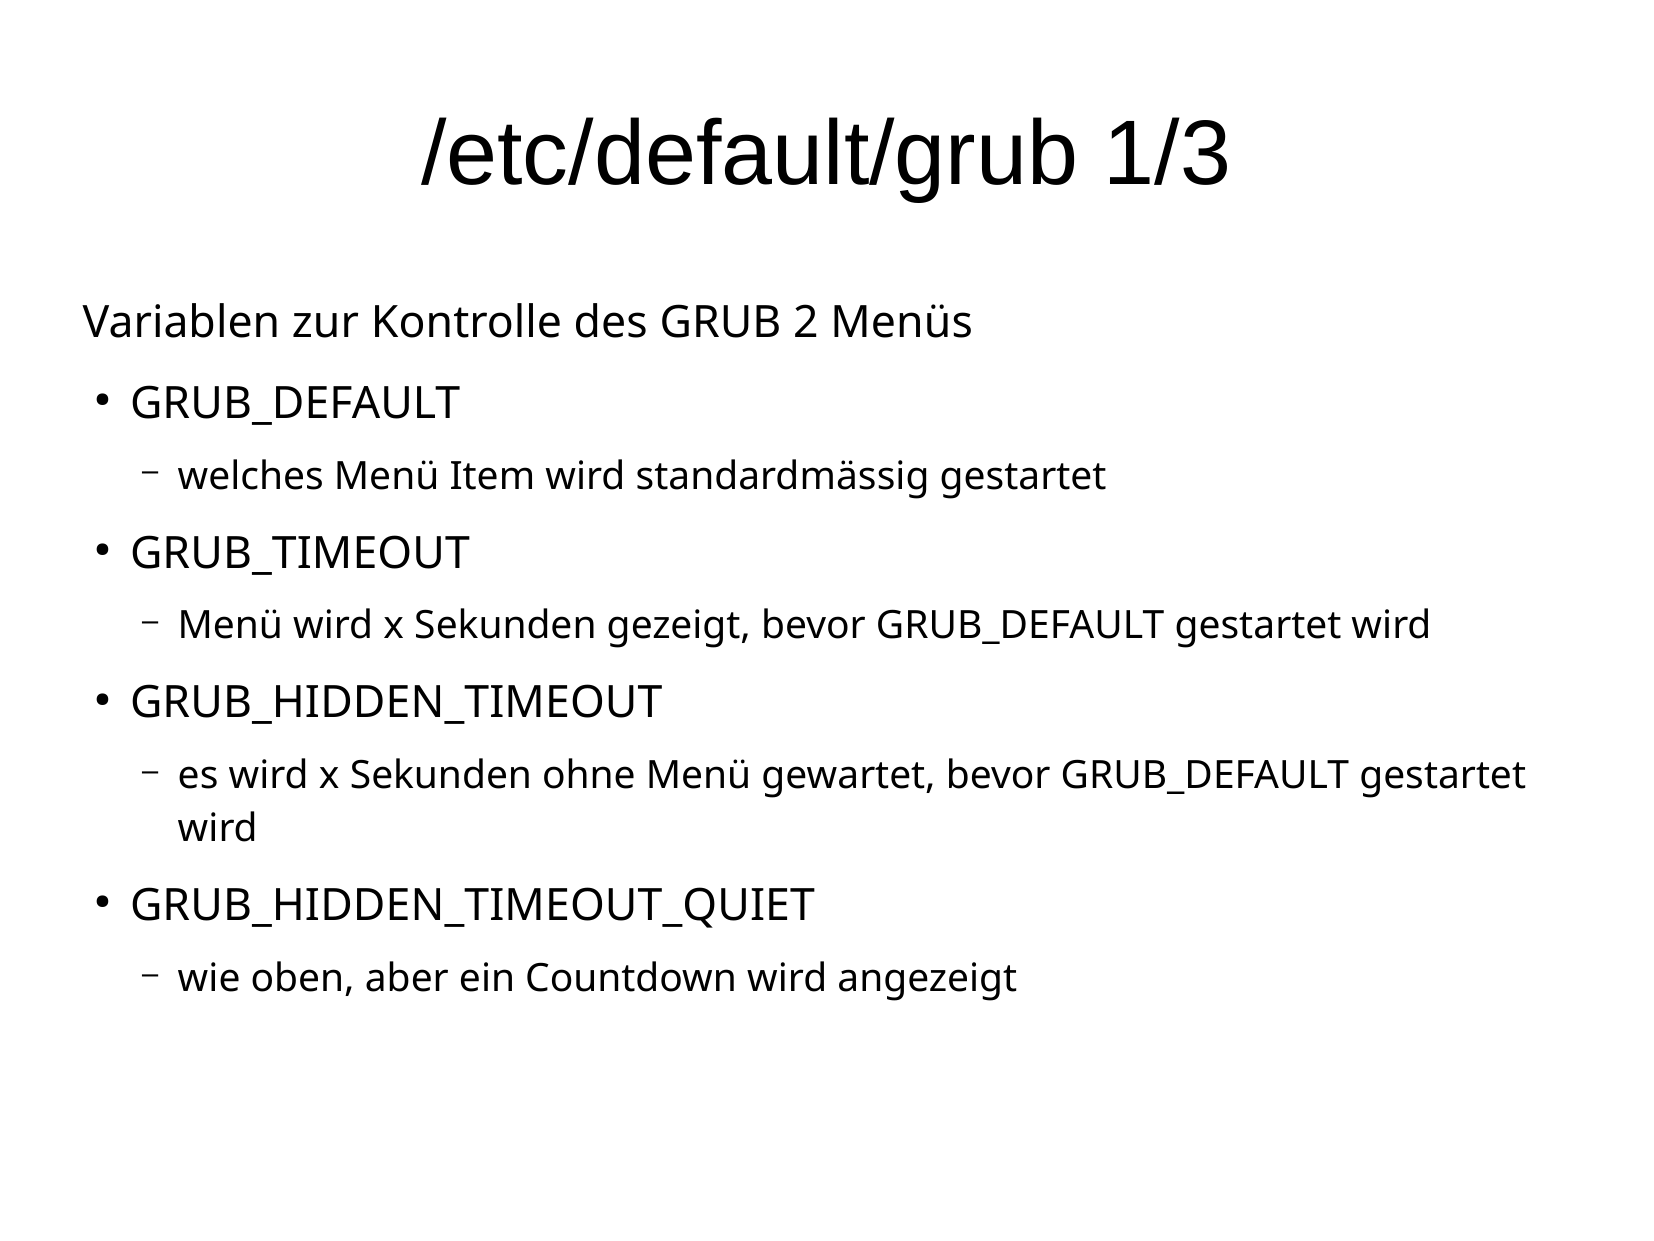

# /etc/default/grub 1/3
Variablen zur Kontrolle des GRUB 2 Menüs
GRUB_DEFAULT
welches Menü Item wird standardmässig gestartet
GRUB_TIMEOUT
Menü wird x Sekunden gezeigt, bevor GRUB_DEFAULT gestartet wird
GRUB_HIDDEN_TIMEOUT
es wird x Sekunden ohne Menü gewartet, bevor GRUB_DEFAULT gestartet wird
GRUB_HIDDEN_TIMEOUT_QUIET
wie oben, aber ein Countdown wird angezeigt